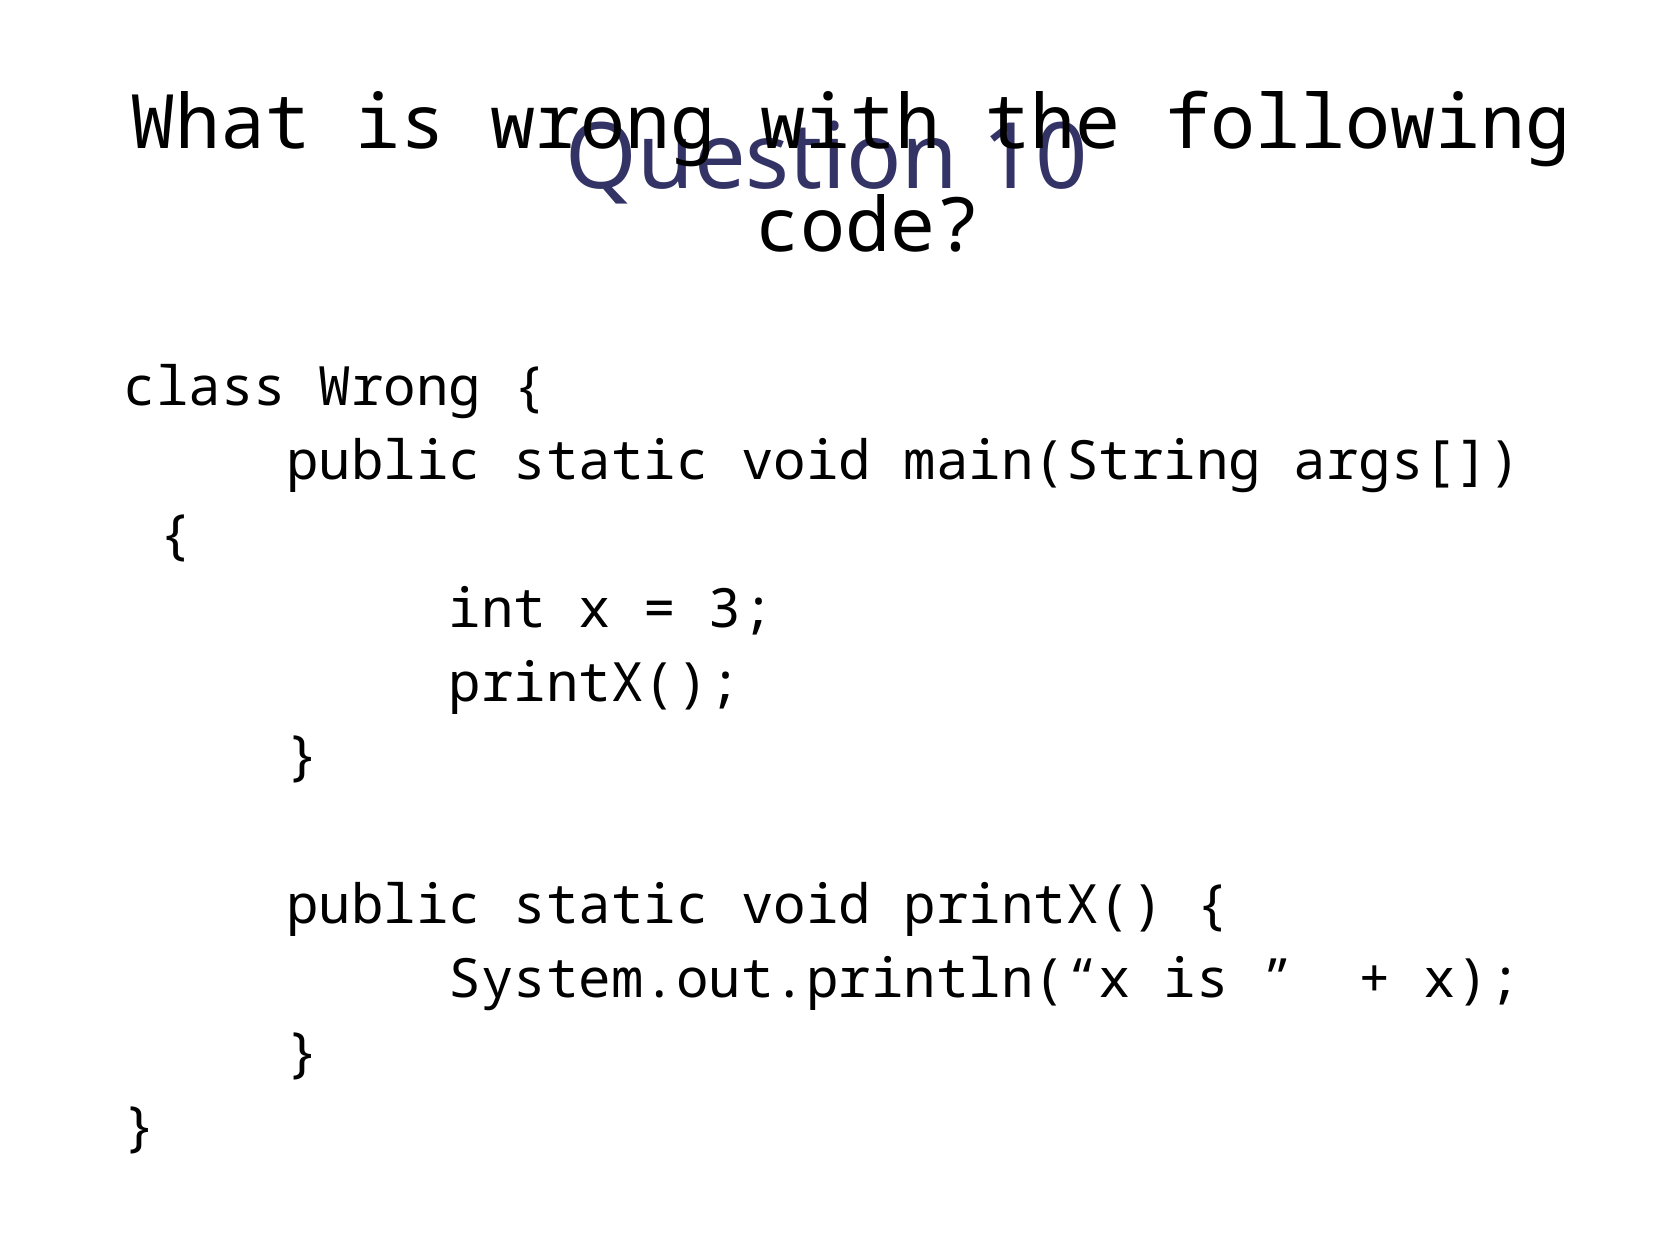

# Question
What is wrong with the following code?
class Wrong {
 public static void main(String args[]) {
 int x = 3;
 printX();
 }
 public static void printX() {
 System.out.println(“x is ” + x);
 }
}
Can you fix it?